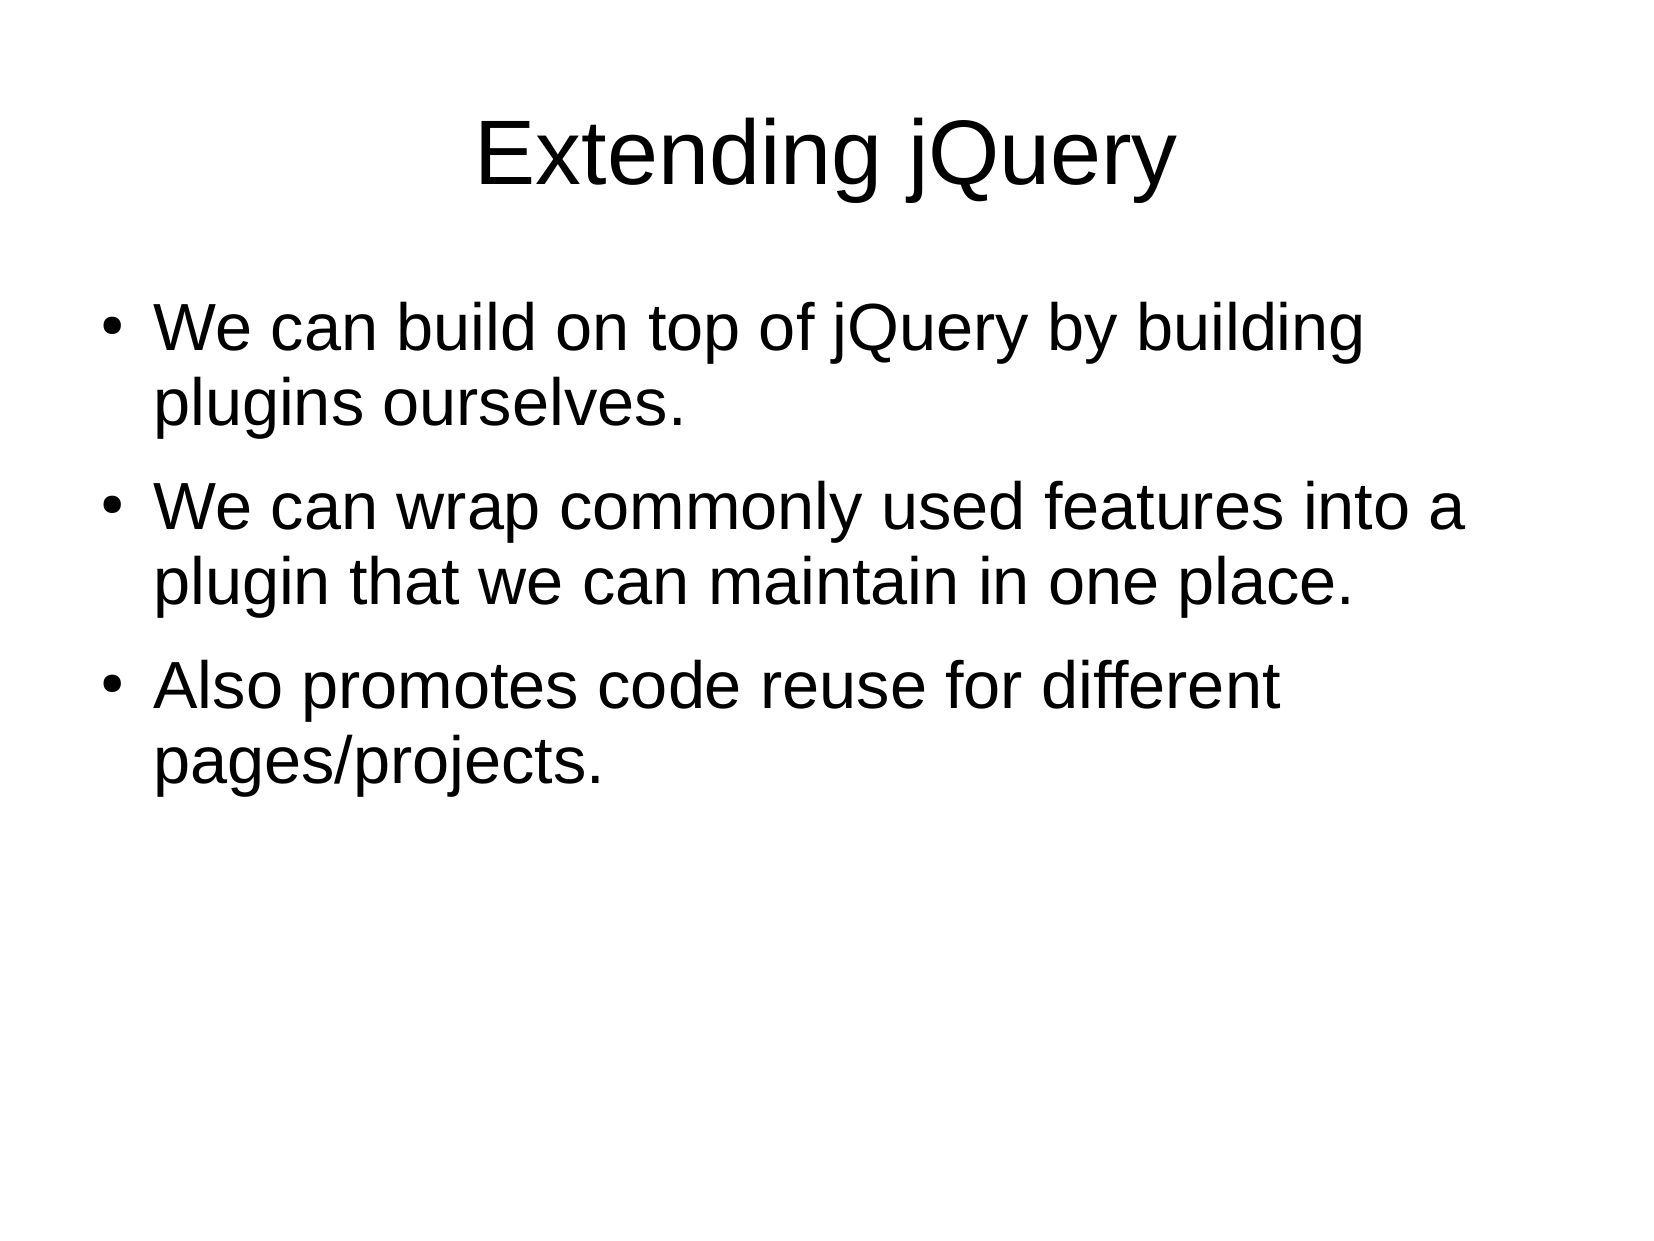

# Extending jQuery
We can build on top of jQuery by building plugins ourselves.
We can wrap commonly used features into a plugin that we can maintain in one place.
Also promotes code reuse for different pages/projects.